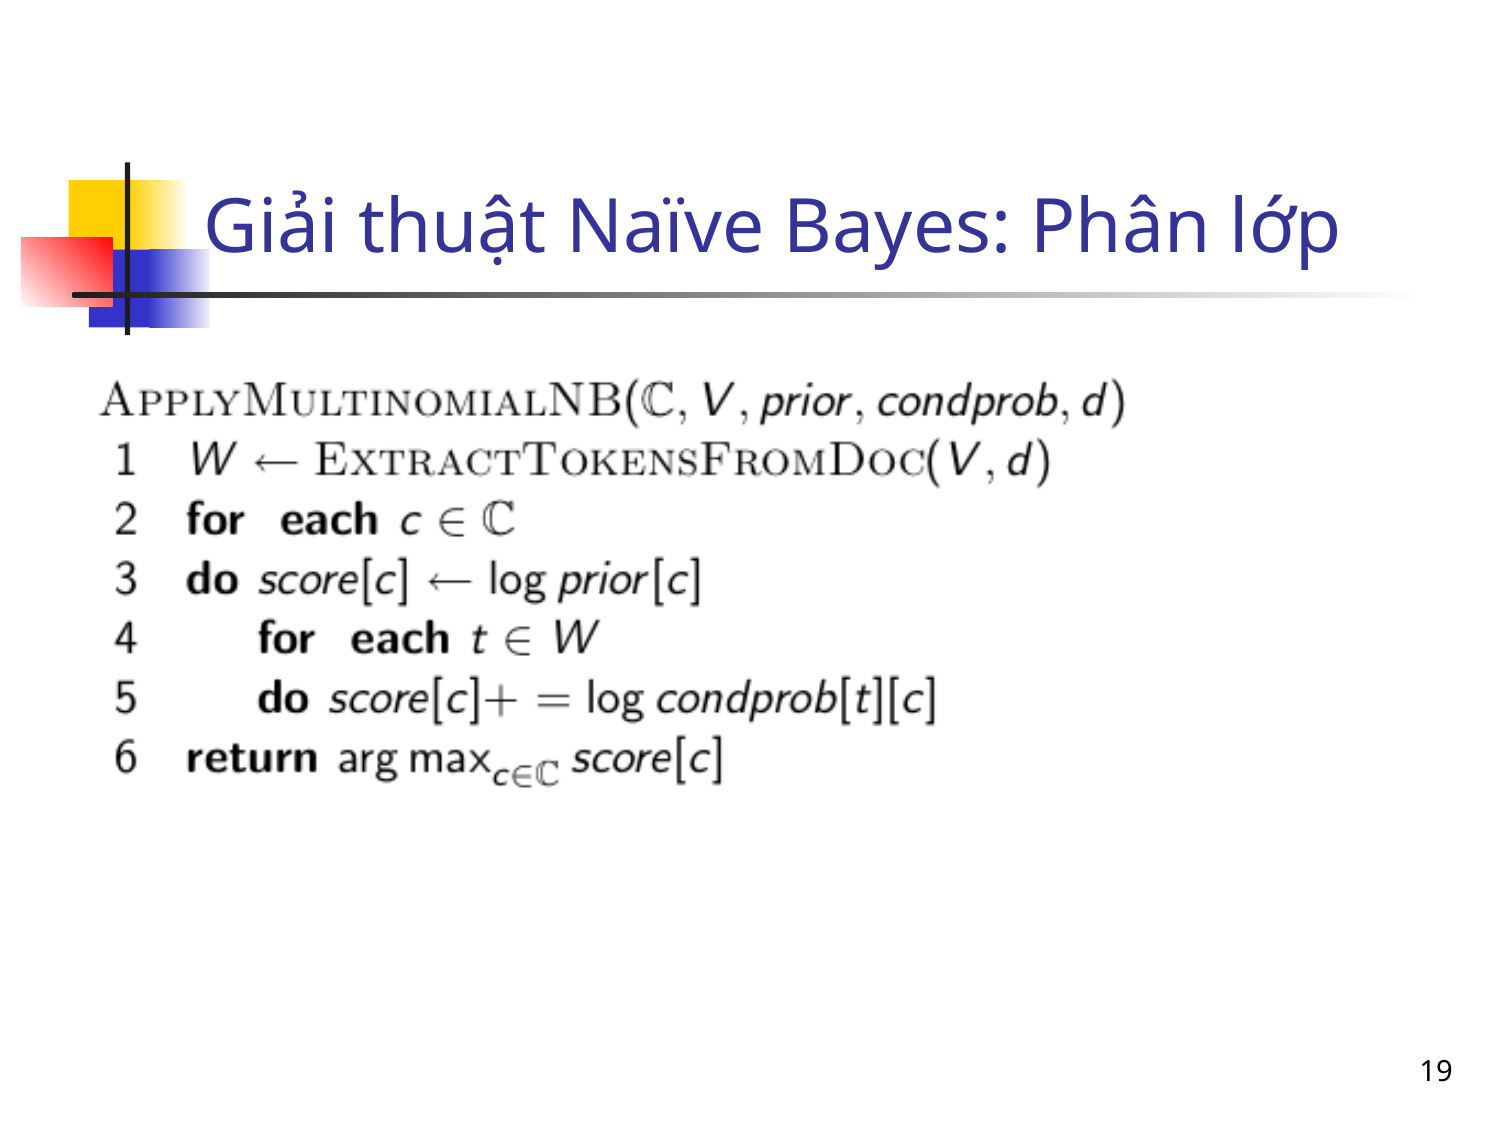

# Giải thuật Naïve Bayes: Phân lớp